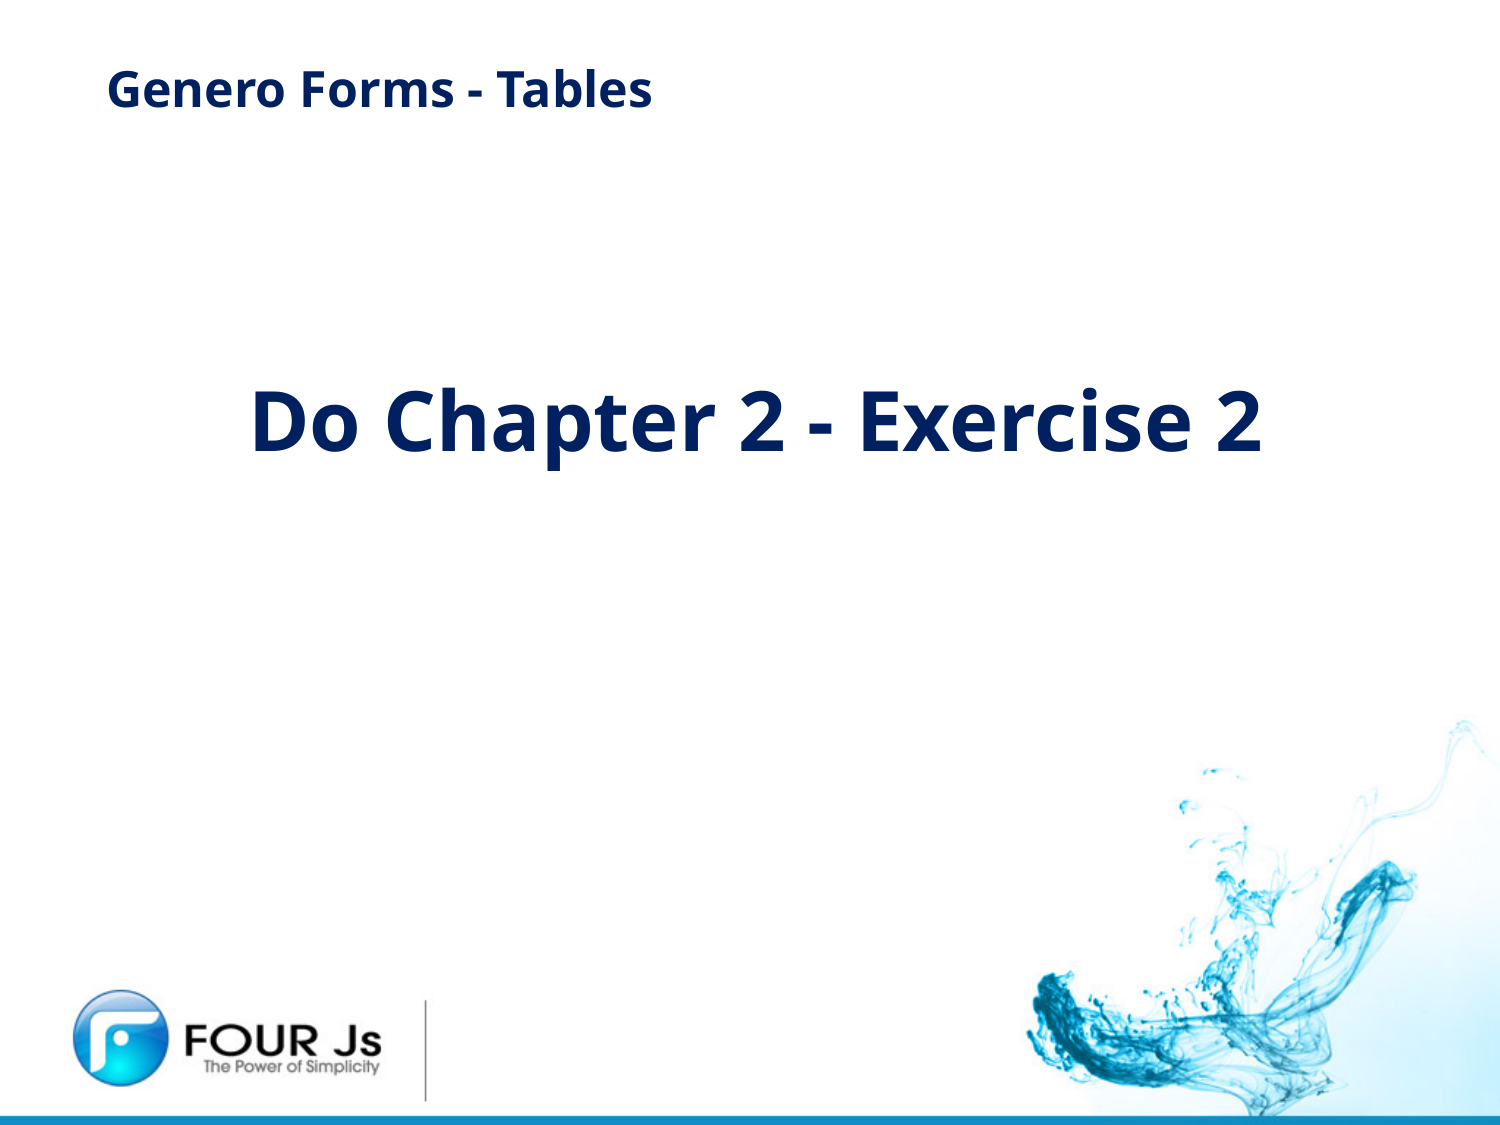

# Genero Forms - Tables
Do Chapter 2 - Exercise 2